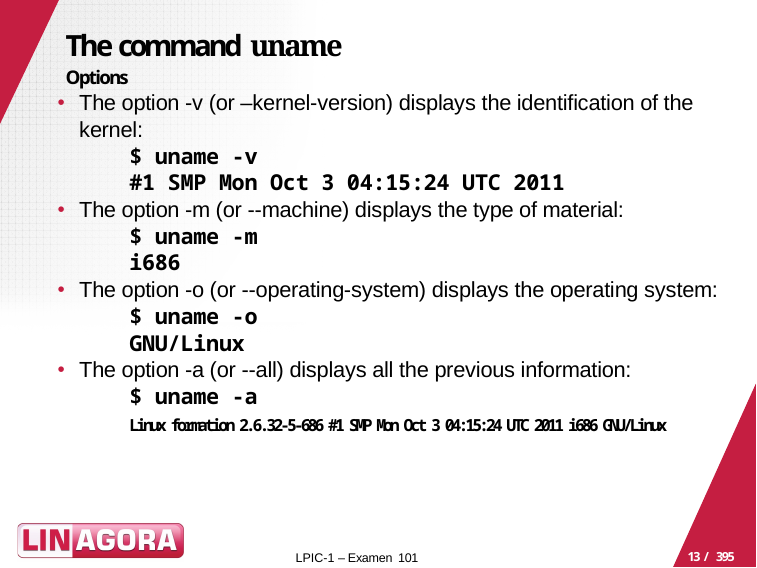

The command uname
Options
The option -v (or –kernel-version) displays the identification of the kernel:
	$ uname -v
	#1 SMP Mon Oct 3 04:15:24 UTC 2011
The option -m (or --machine) displays the type of material:
	$ uname -m
	i686
The option -o (or --operating-system) displays the operating system:
	$ uname -o
	GNU/Linux
The option -a (or --all) displays all the previous information:
	$ uname -a
	Linux formation 2.6.32-5-686 #1 SMP Mon Oct 3 04:15:24 UTC 2011 i686 GNU/Linux
LPIC-1 – Examen 101